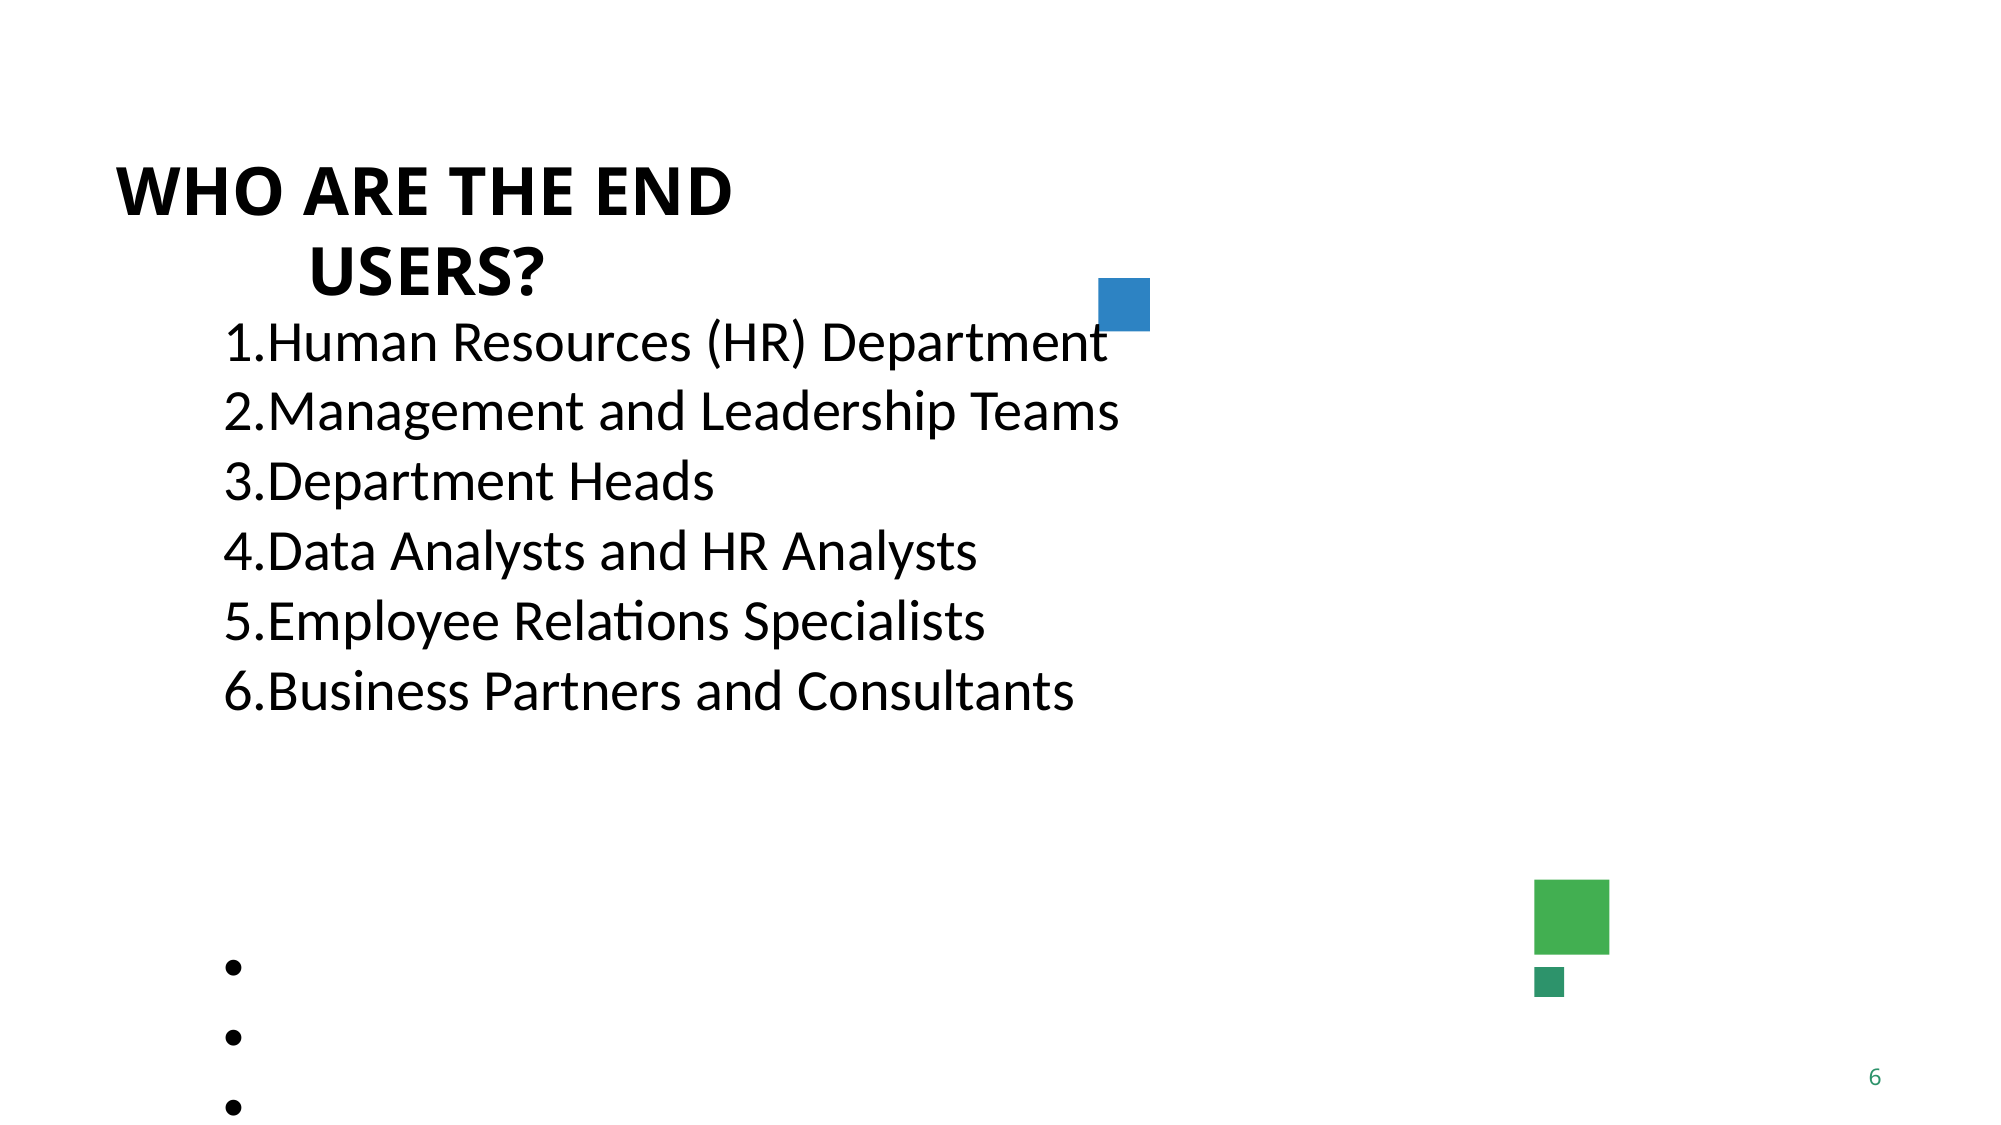

# WHO ARE THE END USERS?
1.Human Resources (HR) Department
2.Management and Leadership Teams
3.Department Heads
4.Data Analysts and HR Analysts
5.Employee Relations Specialists
6.Business Partners and Consultants